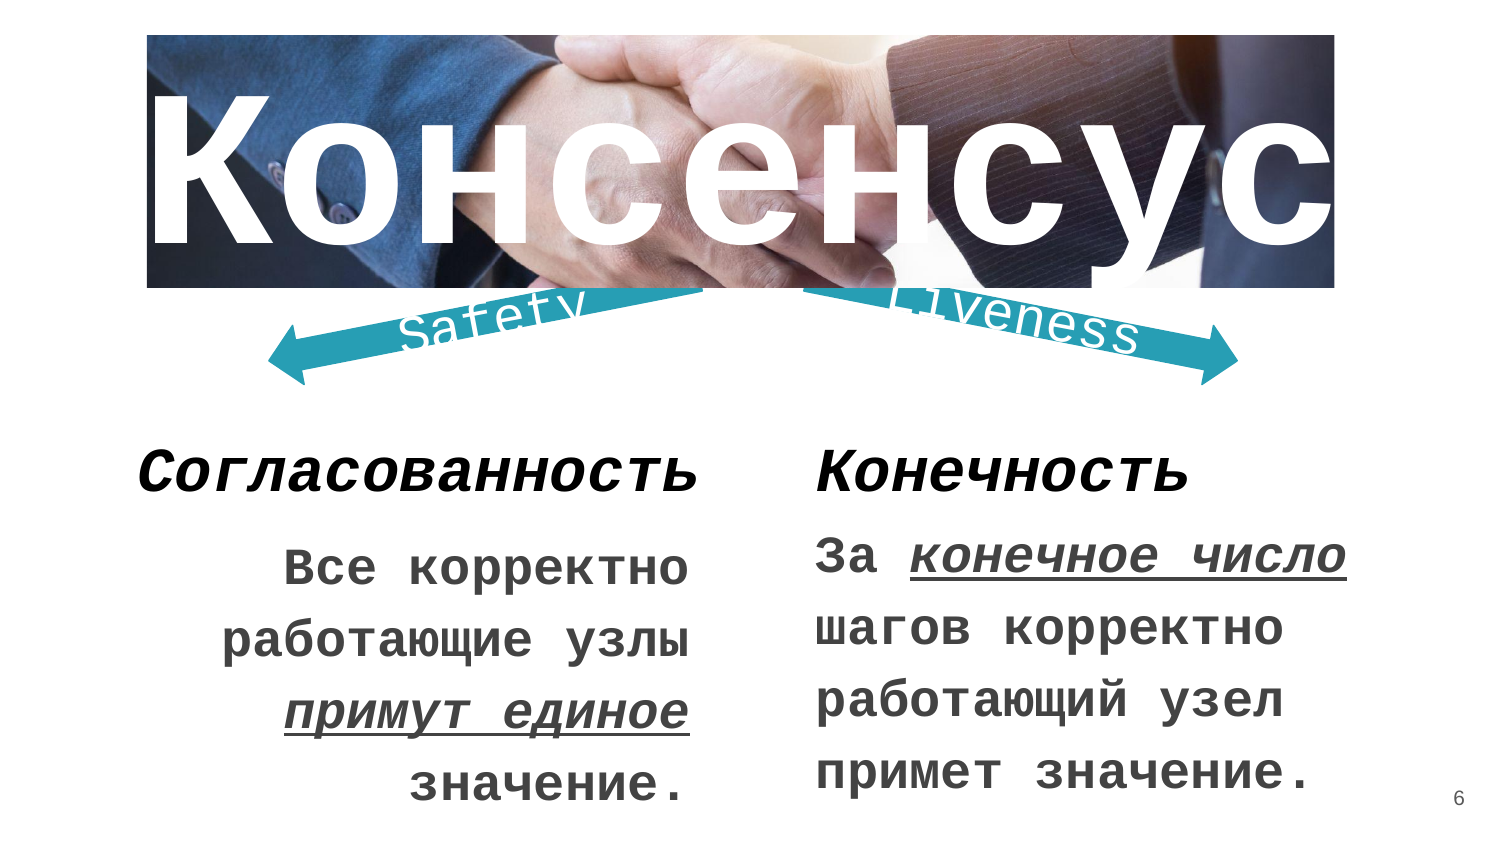

Консенсус
Liveness
Safety
Согласованность
Конечность
За конечное число шагов корректно работающий узел примет значение.
Все корректно работающие узлы примут единое значение.